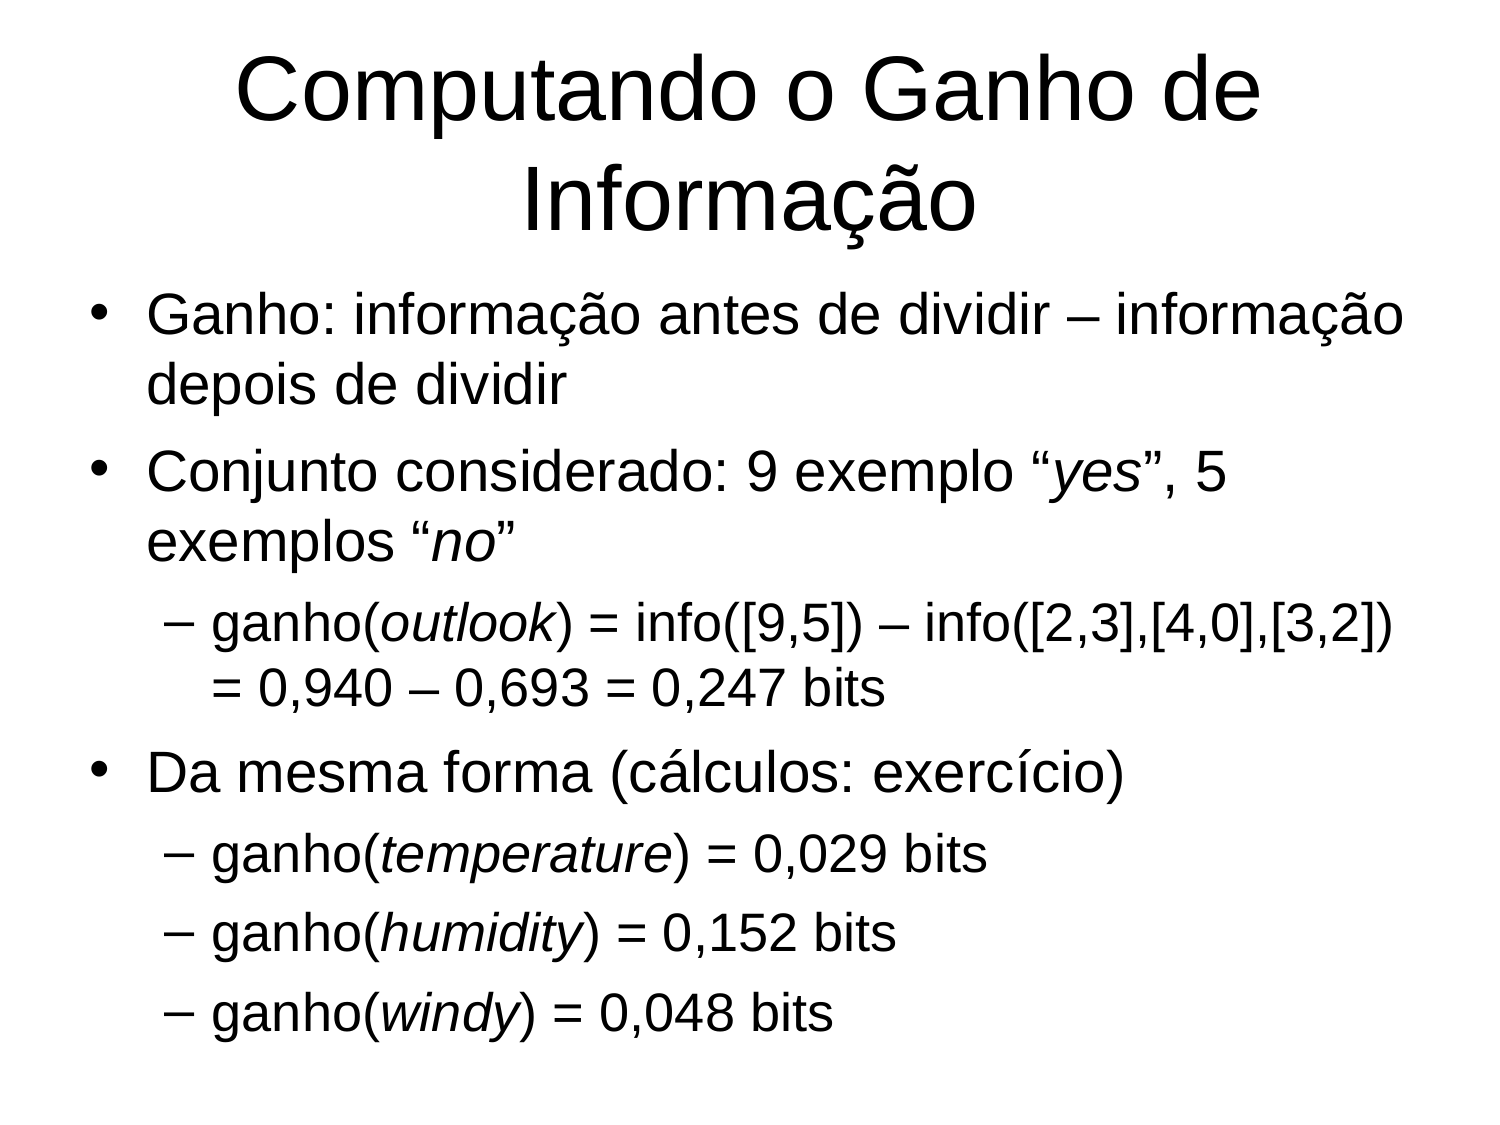

# Computando o Ganho de Informação
Ganho: informação antes de dividir – informação depois de dividir
Conjunto considerado: 9 exemplo “yes”, 5 exemplos “no”
ganho(outlook) = info([9,5]) – info([2,3],[4,0],[3,2]) = 0,940 – 0,693 = 0,247 bits
Da mesma forma (cálculos: exercício)
ganho(temperature) = 0,029 bits
ganho(humidity) = 0,152 bits
ganho(windy) = 0,048 bits